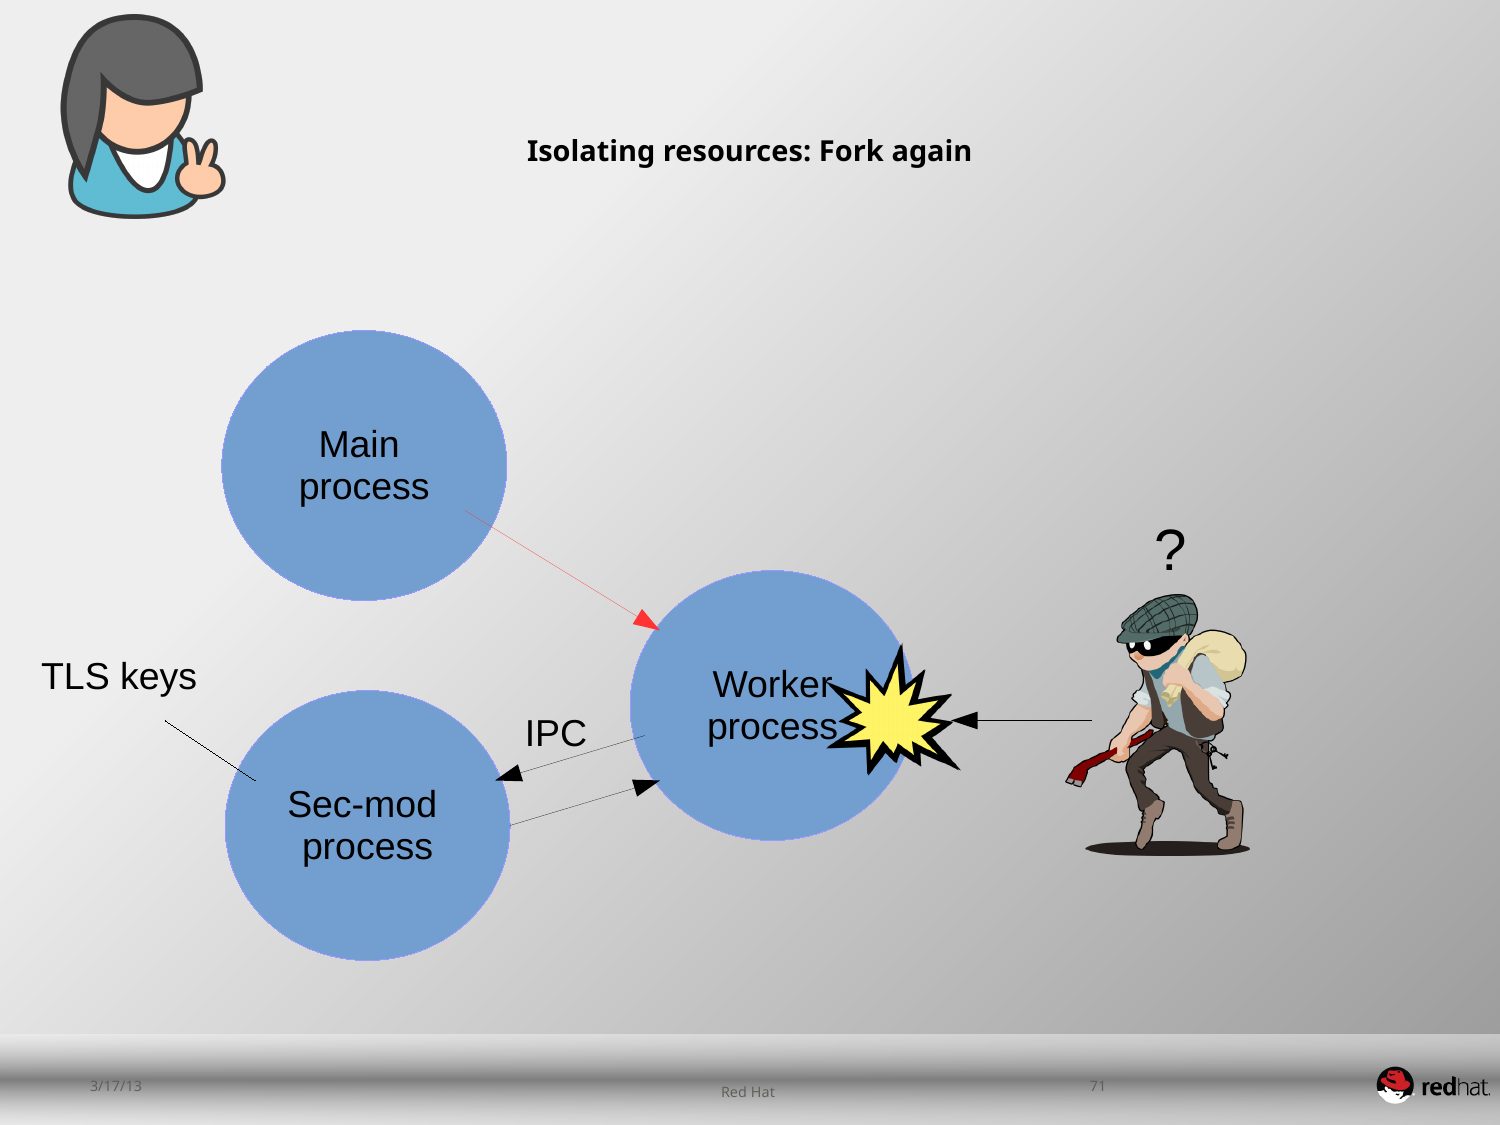

# Isolating resources: Fork again
Main
process
?
Worker
process
TLS keys
Sec-mod
process
IPC
3/17/13
Red Hat